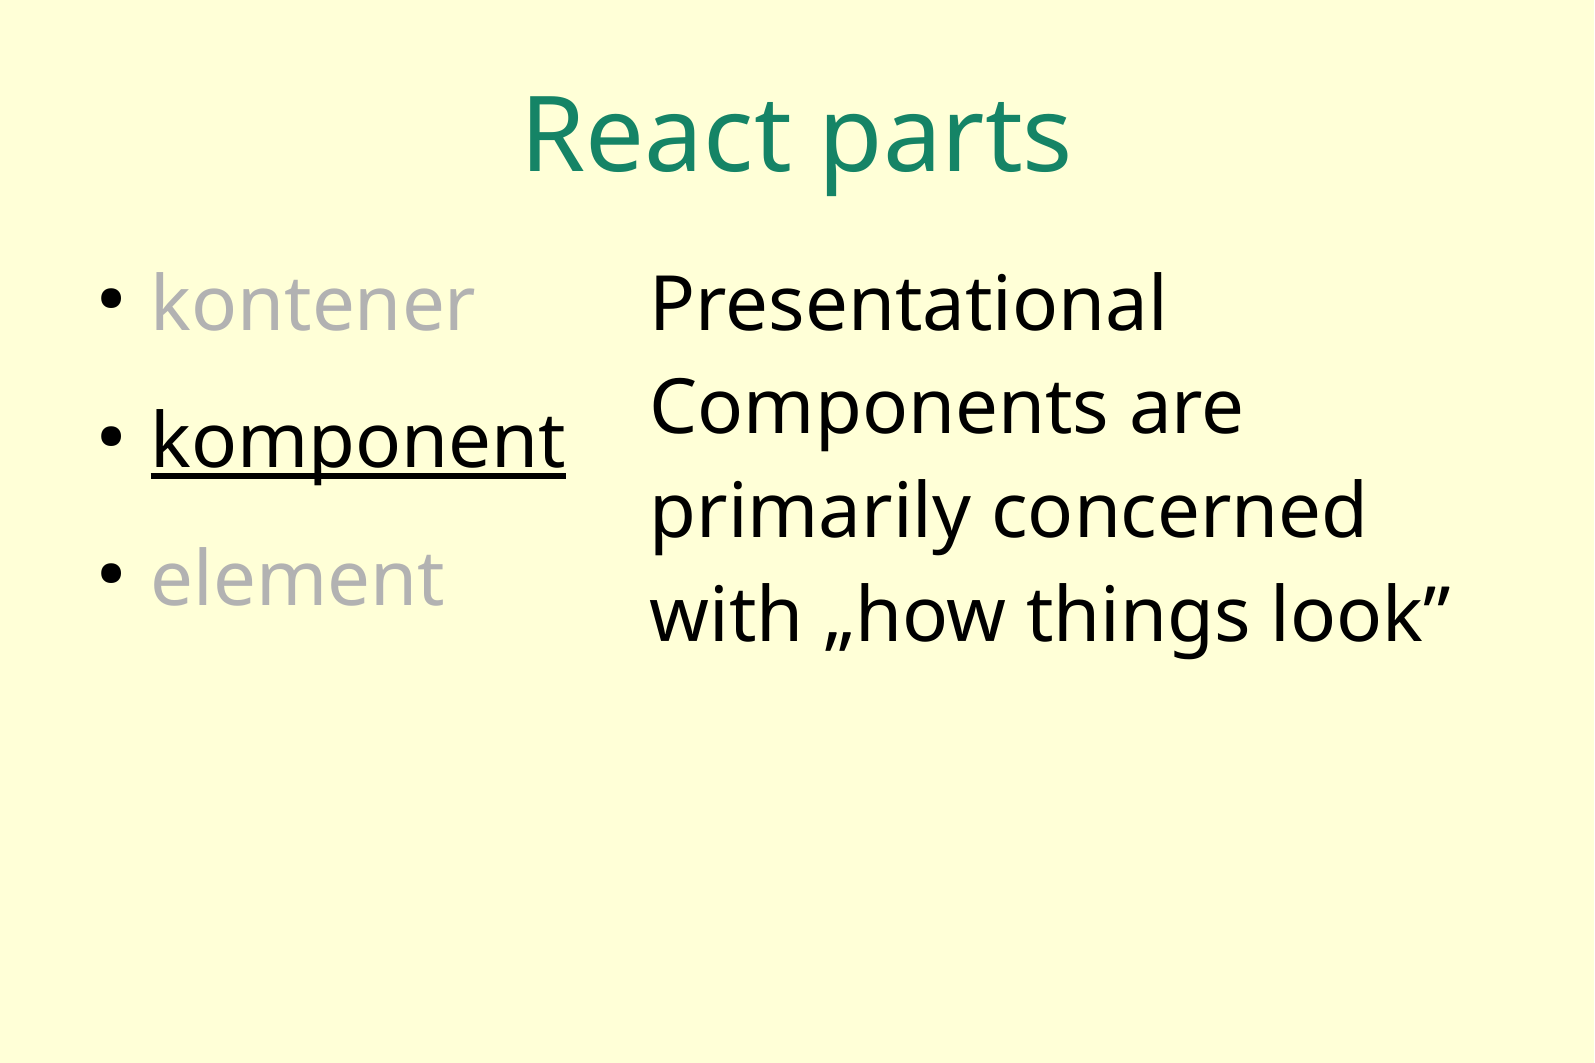

# React parts
kontener
komponent
element
Presentational Components are primarily concerned with „how things look”